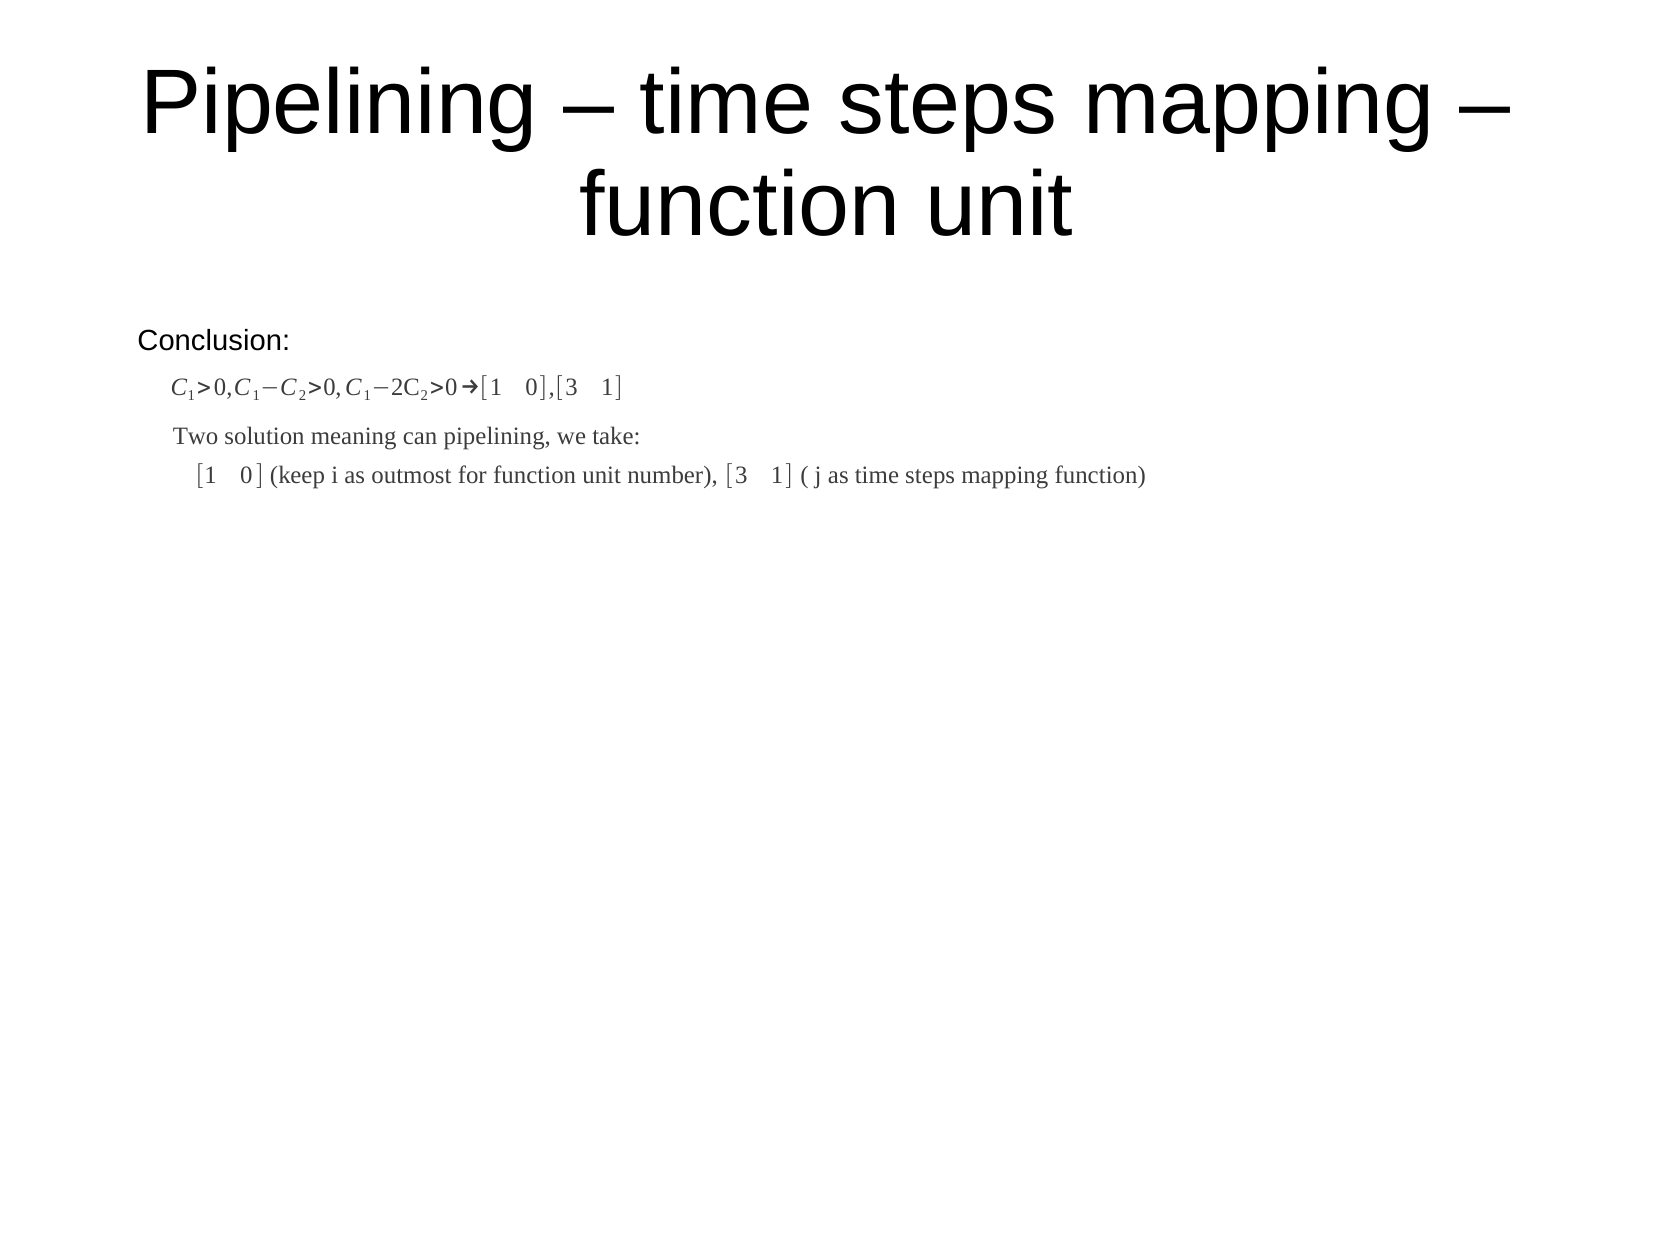

# Pipelining – time steps mapping – function unit
Conclusion: